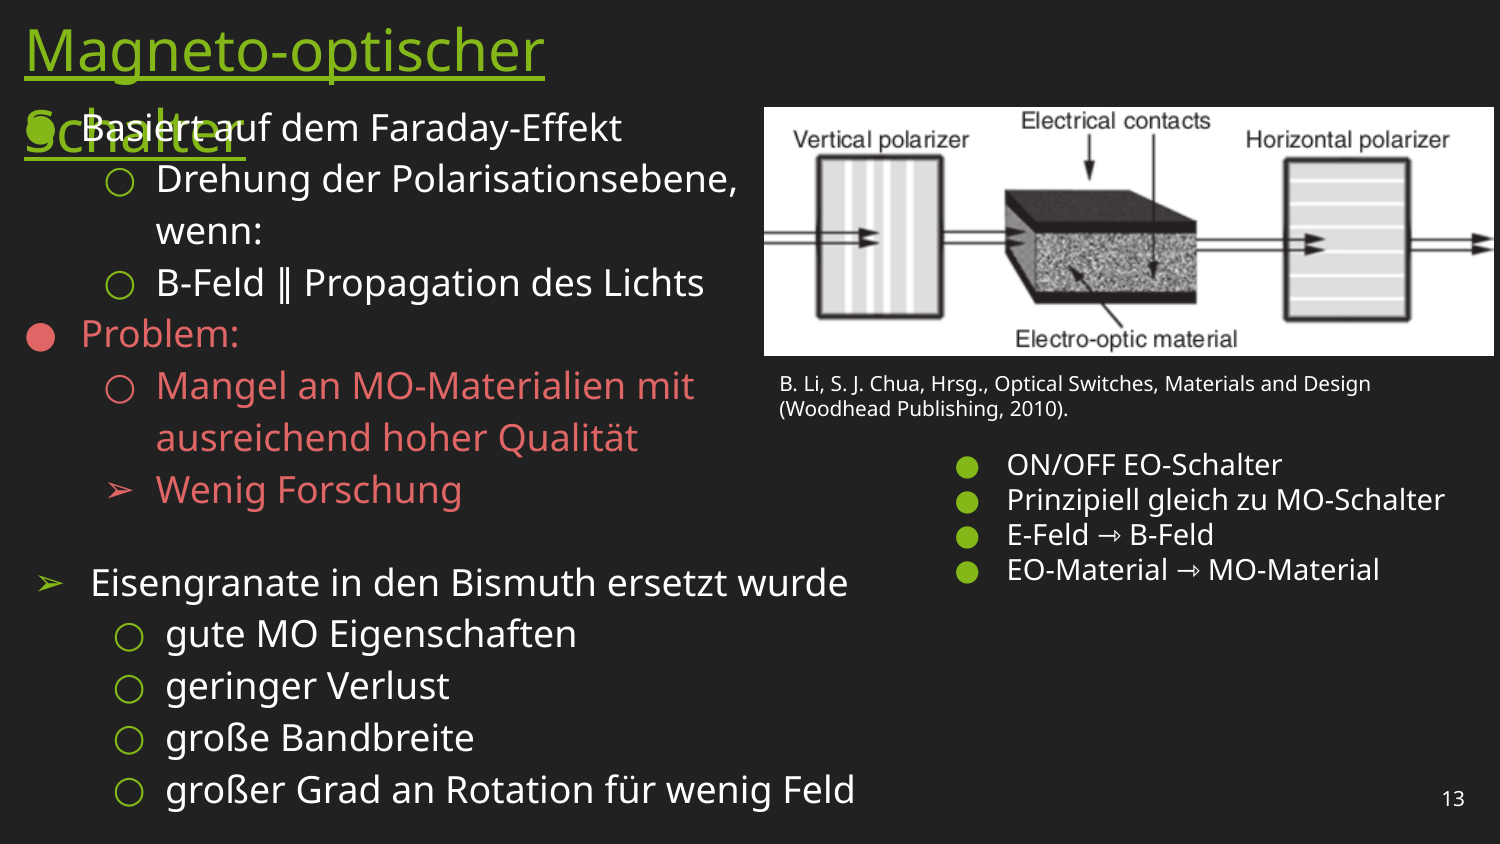

# Magneto-optischer Schalter
Basiert auf dem Faraday-Effekt
Drehung der Polarisationsebene, wenn:
B-Feld ∥ Propagation des Lichts
Problem:
Mangel an MO-Materialien mit ausreichend hoher Qualität
Wenig Forschung
B. Li, S. J. Chua, Hrsg., Optical Switches, Materials and Design (Woodhead Publishing, 2010).
ON/OFF EO-Schalter
Prinzipiell gleich zu MO-Schalter
E-Feld ⇾ B-Feld
EO-Material ⇾ MO-Material
Eisengranate in den Bismuth ersetzt wurde
gute MO Eigenschaften
geringer Verlust
große Bandbreite
großer Grad an Rotation für wenig Feld